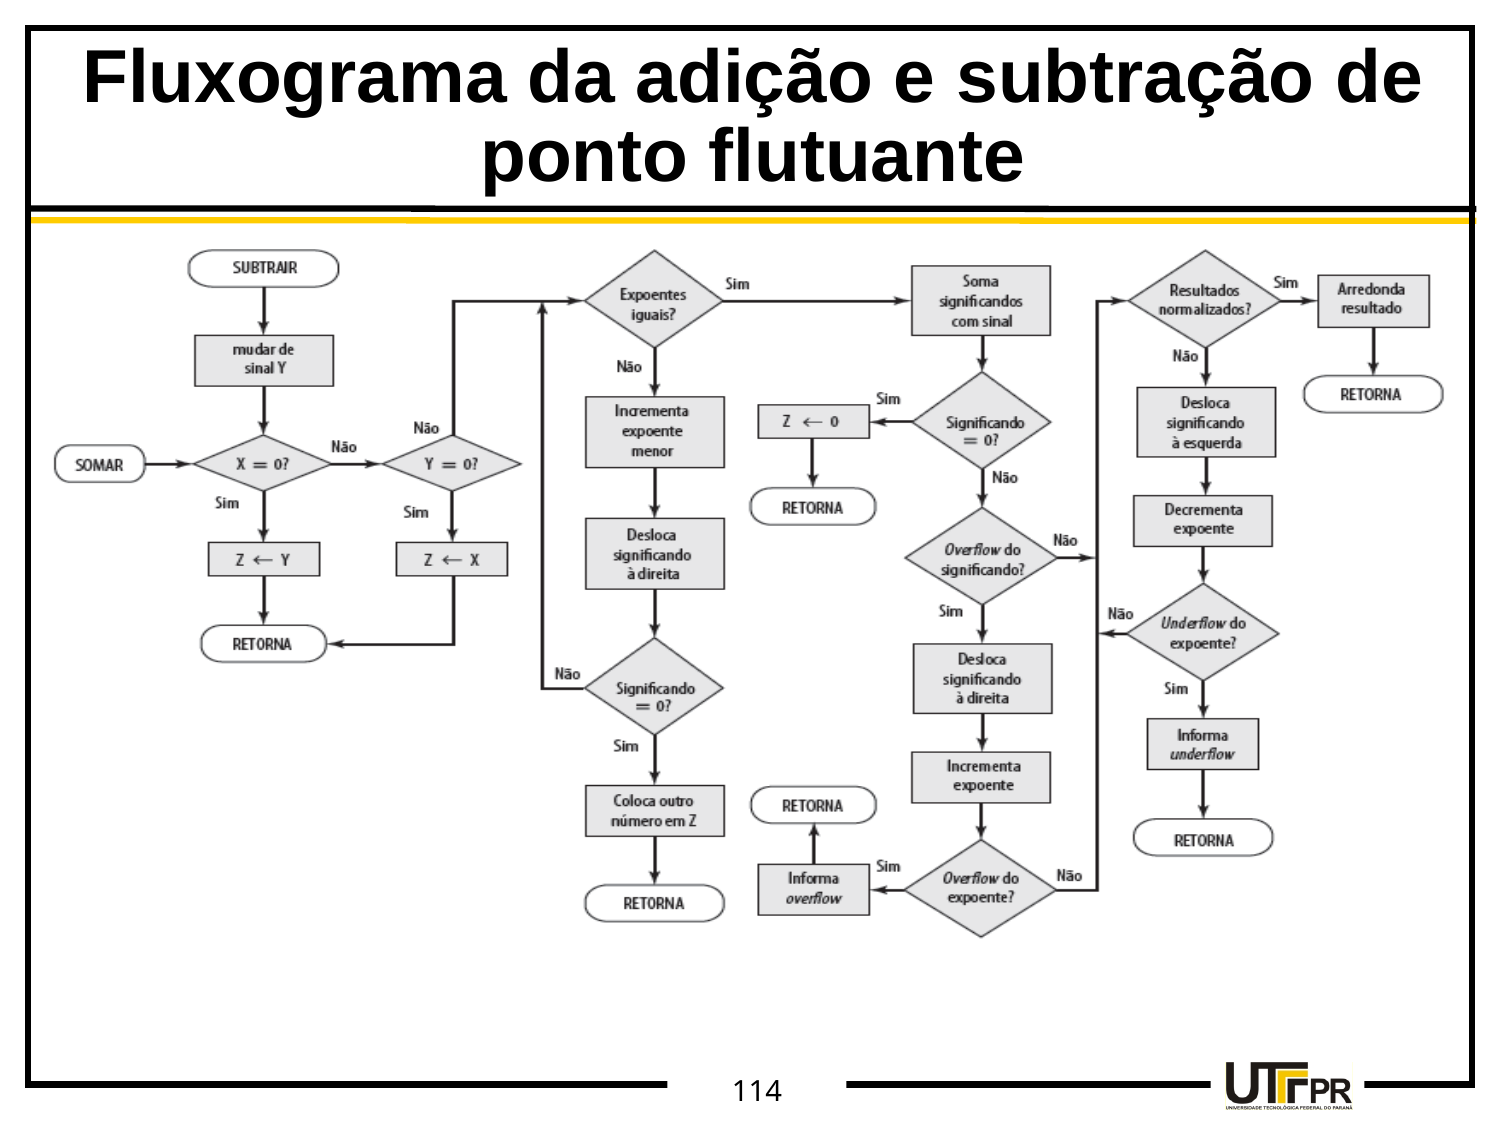

# Fluxograma da adição e subtração de ponto flutuante